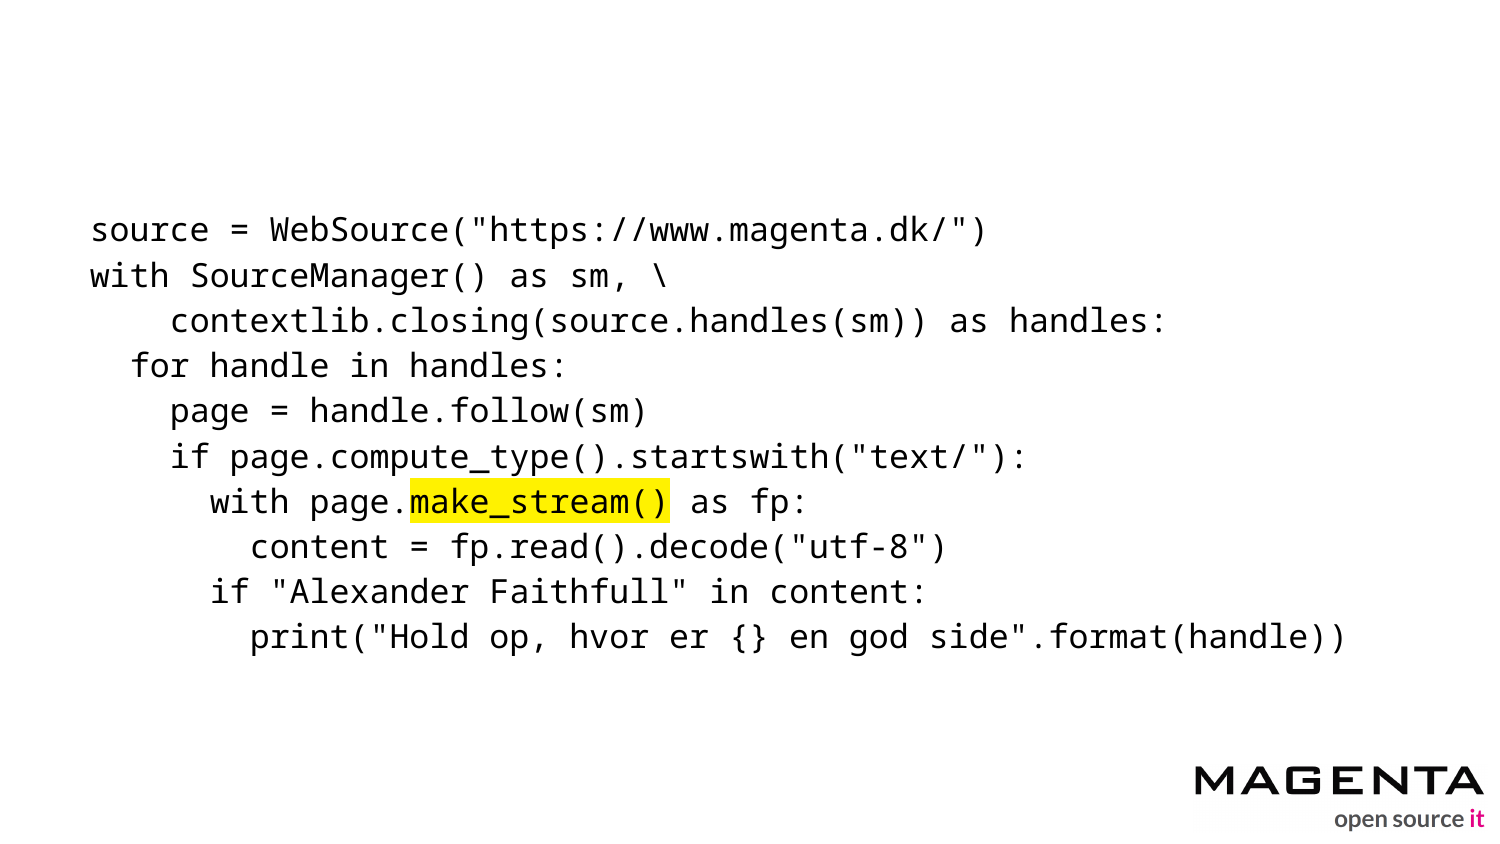

source = WebSource("https://www.magenta.dk/")
with SourceManager() as sm, \
 contextlib.closing(source.handles(sm)) as handles:
 for handle in handles:
 page = handle.follow(sm)
 if page.compute_type().startswith("text/"):
 with page.make_stream() as fp:
 content = fp.read().decode("utf-8")
 if "Alexander Faithfull" in content:
 print("Hold op, hvor er {} en god side".format(handle))